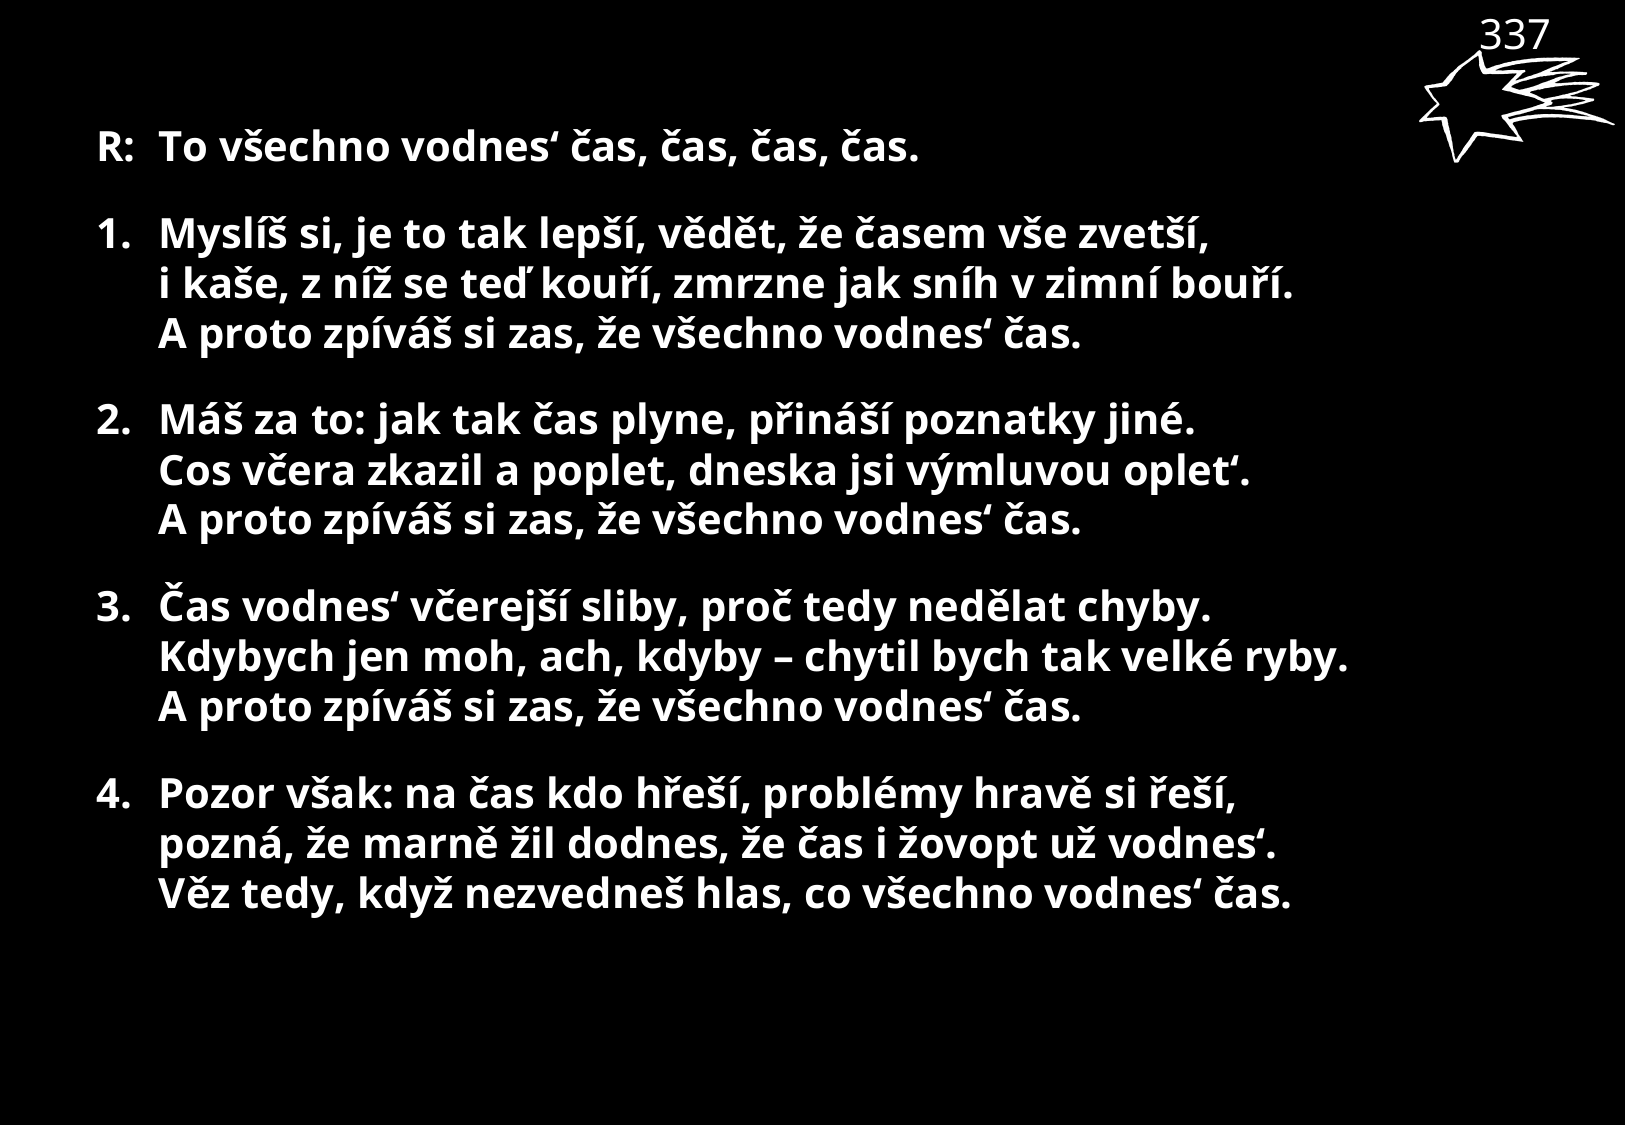

337
# R: 	To všechno vodnes‘ čas, čas, čas, čas.
1. 	Myslíš si, je to tak lepší, vědět, že časem vše zvetší,
i kaše, z níž se teď kouří, zmrzne jak sníh v zimní bouří.
A proto zpíváš si zas, že všechno vodnes‘ čas.
2.	Máš za to: jak tak čas plyne, přináší poznatky jiné.
Cos včera zkazil a poplet, dneska jsi výmluvou oplet‘.
A proto zpíváš si zas, že všechno vodnes‘ čas.
3. 	Čas vodnes‘ včerejší sliby, proč tedy nedělat chyby.
Kdybych jen moh, ach, kdyby – chytil bych tak velké ryby.
A proto zpíváš si zas, že všechno vodnes‘ čas.
4. 	Pozor však: na čas kdo hřeší, problémy hravě si řeší,
pozná, že marně žil dodnes, že čas i žovopt už vodnes‘.
Věz tedy, když nezvedneš hlas, co všechno vodnes‘ čas.